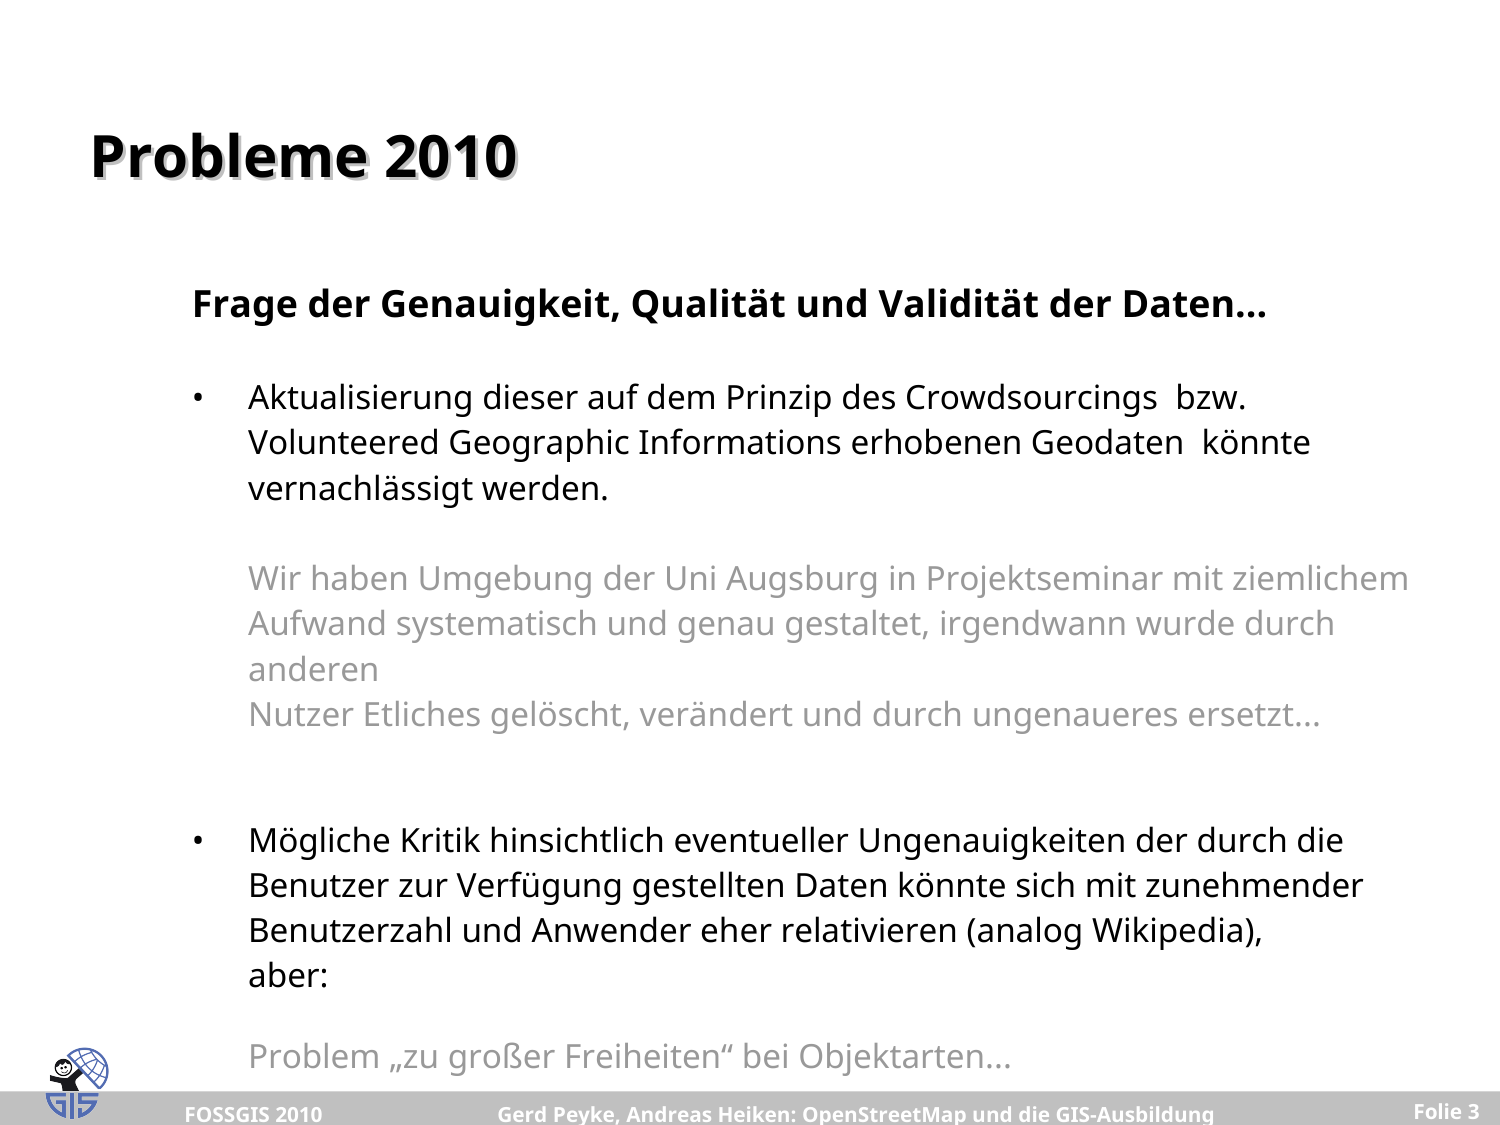

# Probleme 2010
Frage der Genauigkeit, Qualität und Validität der Daten...
Aktualisierung dieser auf dem Prinzip des Crowdsourcings bzw.
Volunteered Geographic Informations erhobenen Geodaten könnte vernachlässigt werden.
Wir haben Umgebung der Uni Augsburg in Projektseminar mit ziemlichem Aufwand systematisch und genau gestaltet, irgendwann wurde durch anderen
Nutzer Etliches gelöscht, verändert und durch ungenaueres ersetzt...
Mögliche Kritik hinsichtlich eventueller Ungenauigkeiten der durch die Benutzer zur Verfügung gestellten Daten könnte sich mit zunehmender Benutzerzahl und Anwender eher relativieren (analog Wikipedia),
aber:
Problem „zu großer Freiheiten“ bei Objektarten...
3
17. Februar 2010
Mündliche Promotionsprüfung - Heiken